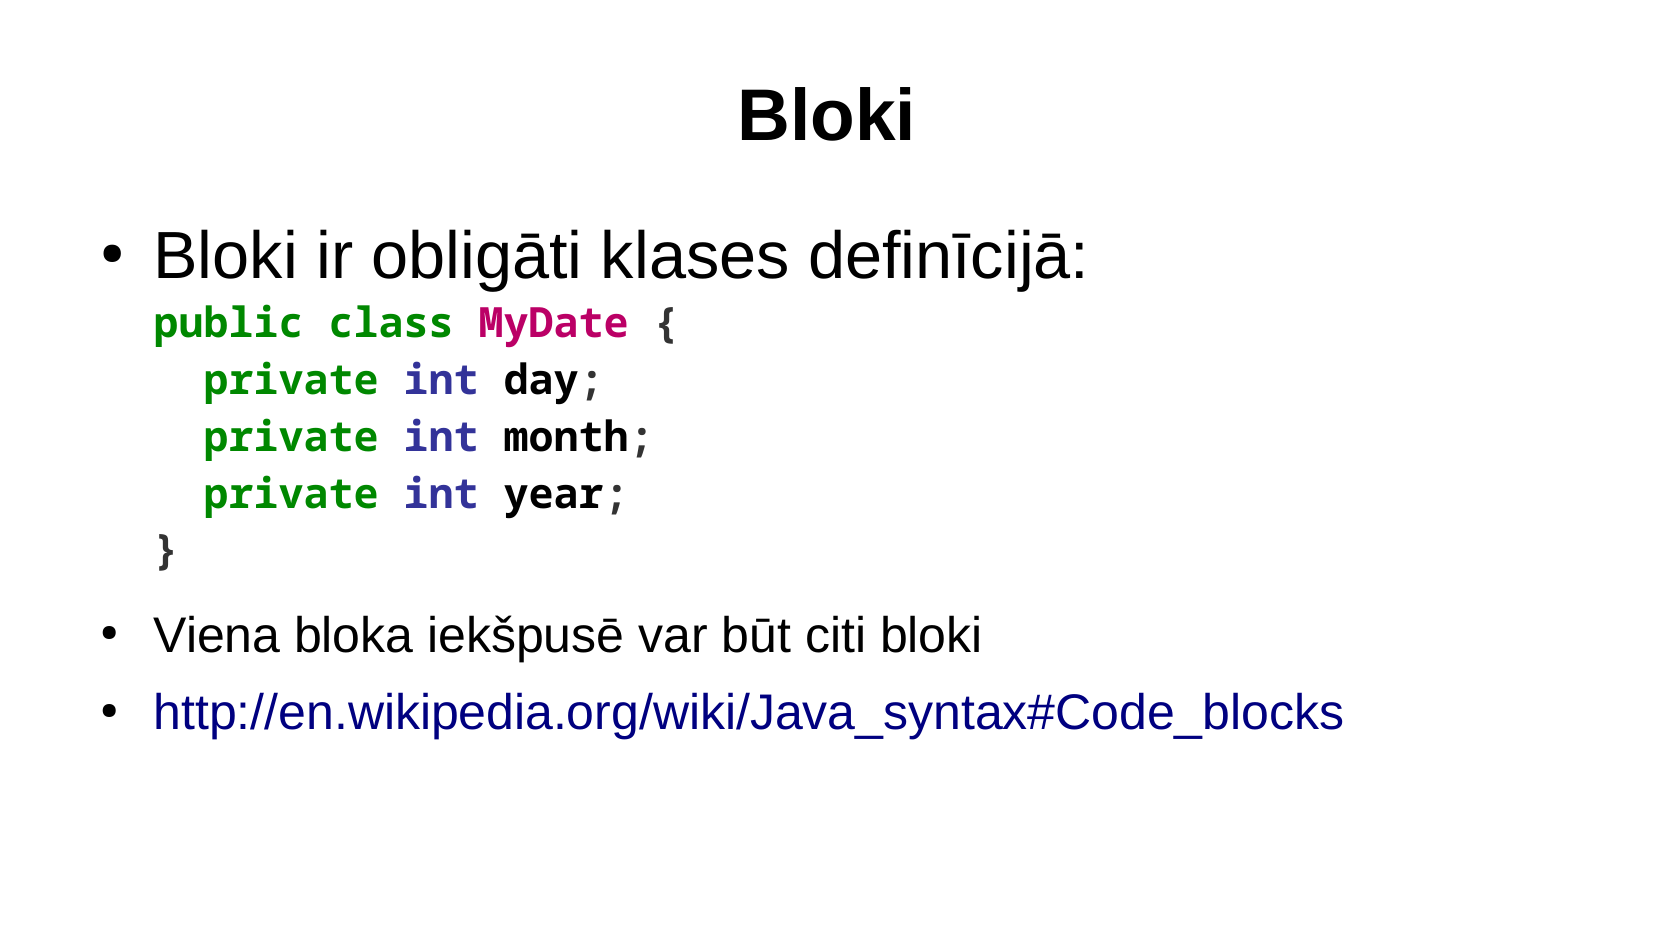

# Bloki
Bloki ir obligāti klases definīcijā:
public class MyDate {
 private int day;
 private int month;
 private int year;
}
Viena bloka iekšpusē var būt citi bloki
http://en.wikipedia.org/wiki/Java_syntax#Code_blocks